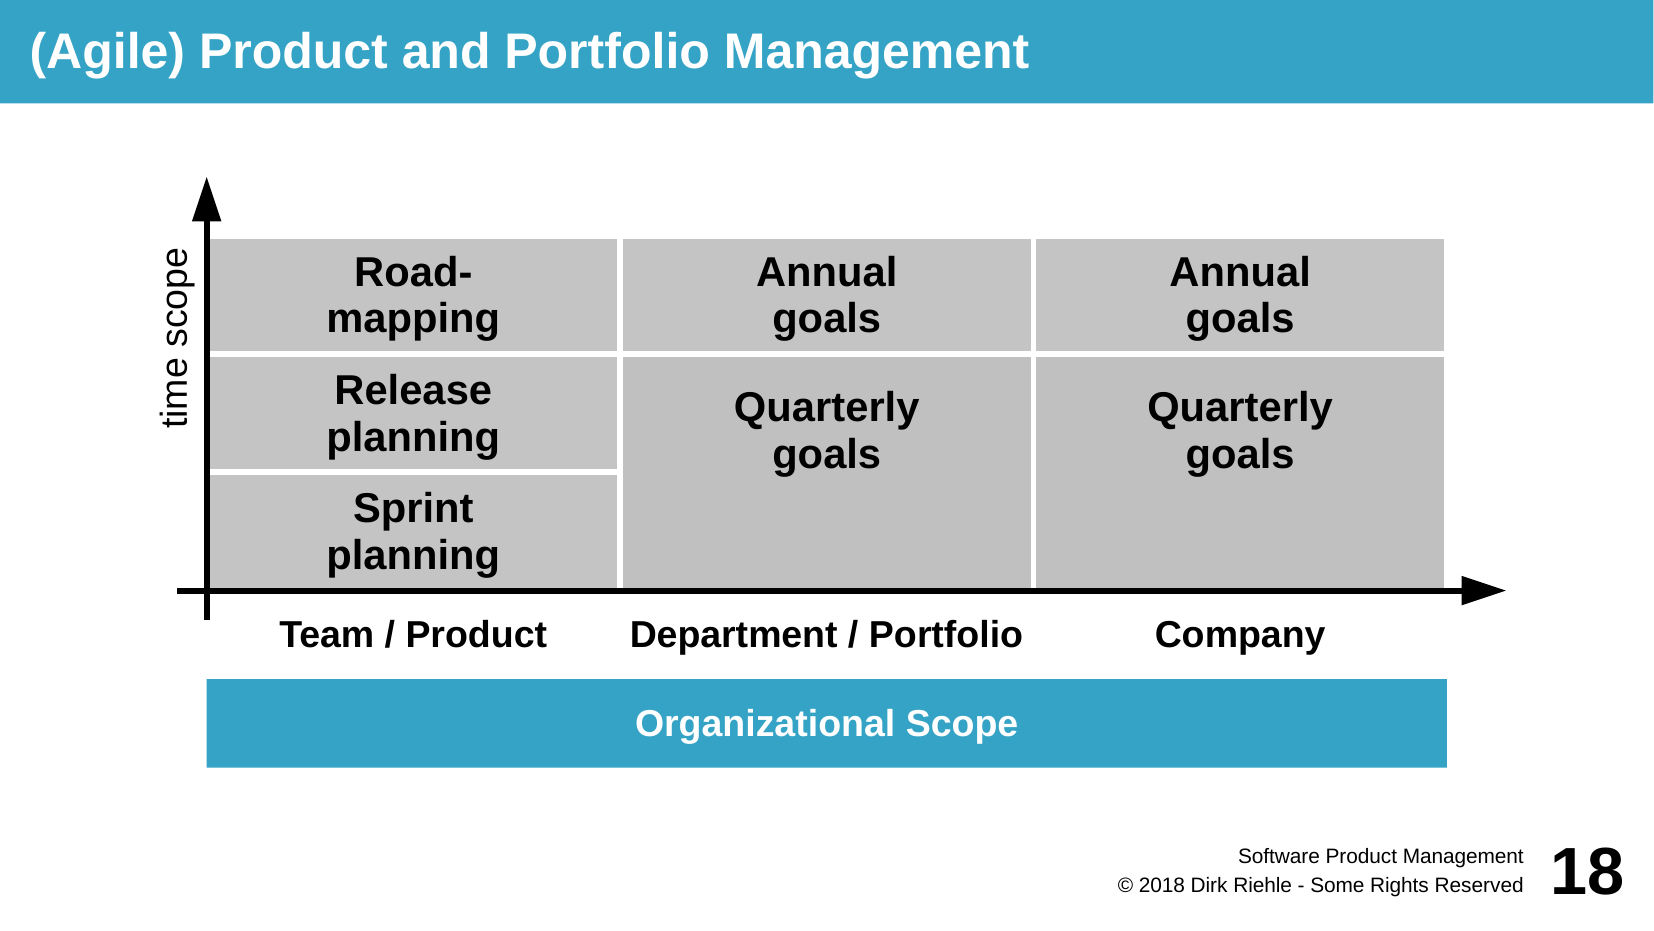

# (Agile) Product and Portfolio Management
Road-
mapping
Annual
goals
Annual
goals
time scope
Release
planning
Quarterly
goals
Quarterly
goals
Sprint
planning
Team / Product
Department / Portfolio
Company
Organizational Scope
Software Product Management
18
© 2018 Dirk Riehle - Some Rights Reserved